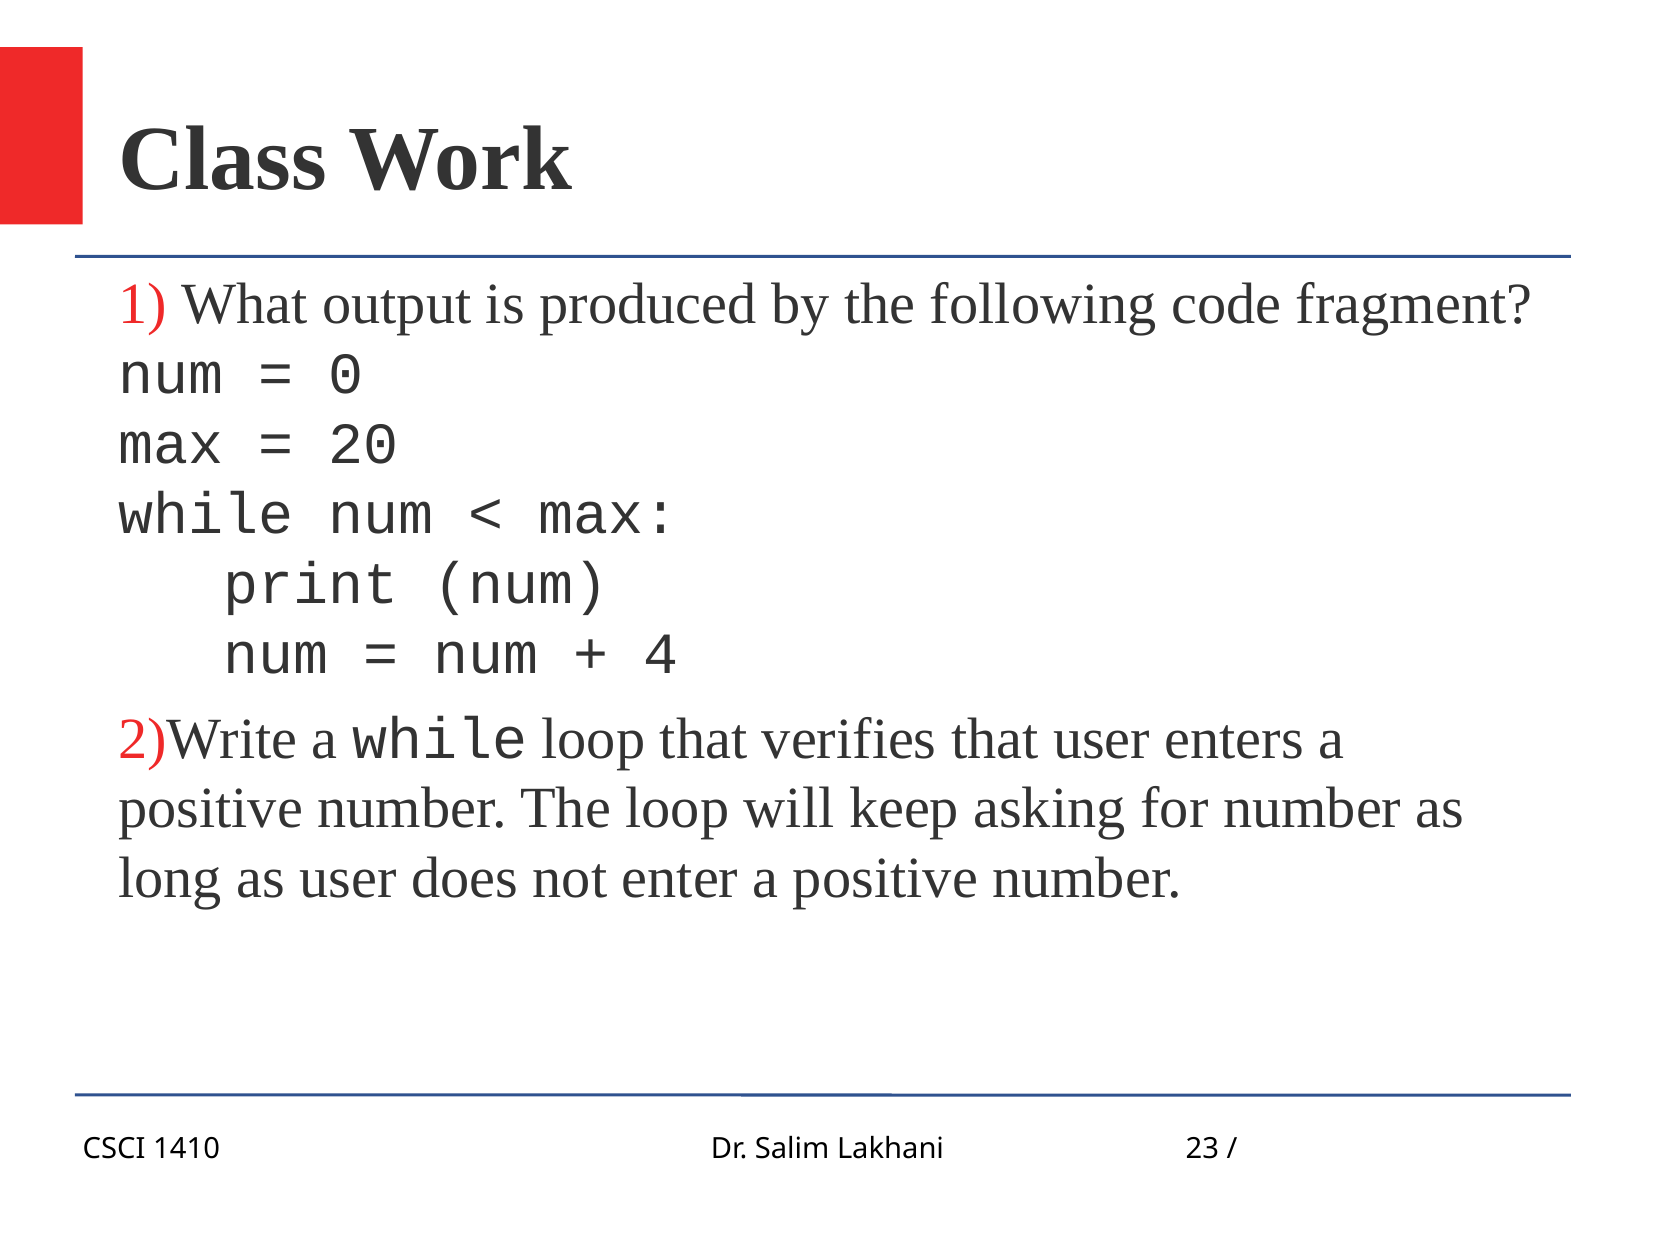

# Class Work
 What output is produced by the following code fragment?
num = 0
max = 20
while num < max:
 print (num)
 num = num + 4
Write a while loop that verifies that user enters a positive number. The loop will keep asking for number as long as user does not enter a positive number.
CSCI 1410
Dr. Salim Lakhani